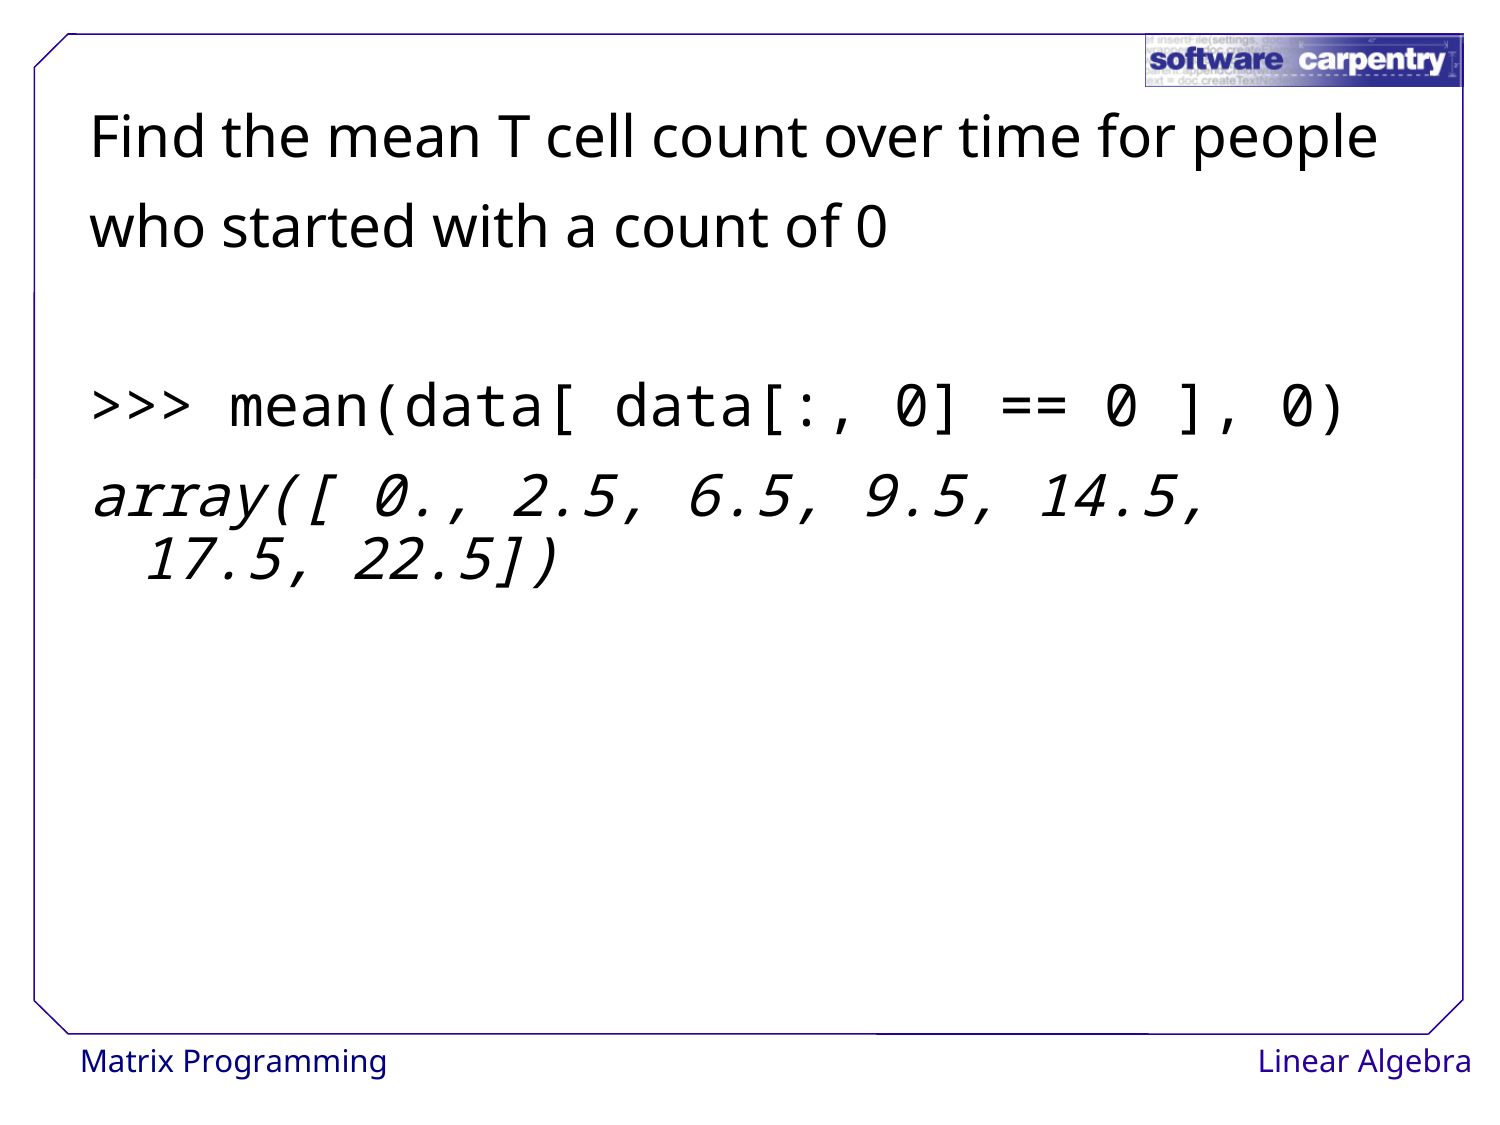

# Find the mean T cell count over time for people
who started with a count of 0
>>> mean(data[ data[:, 0] == 0 ], 0)
array([ 0., 2.5, 6.5, 9.5, 14.5, 17.5, 22.5])